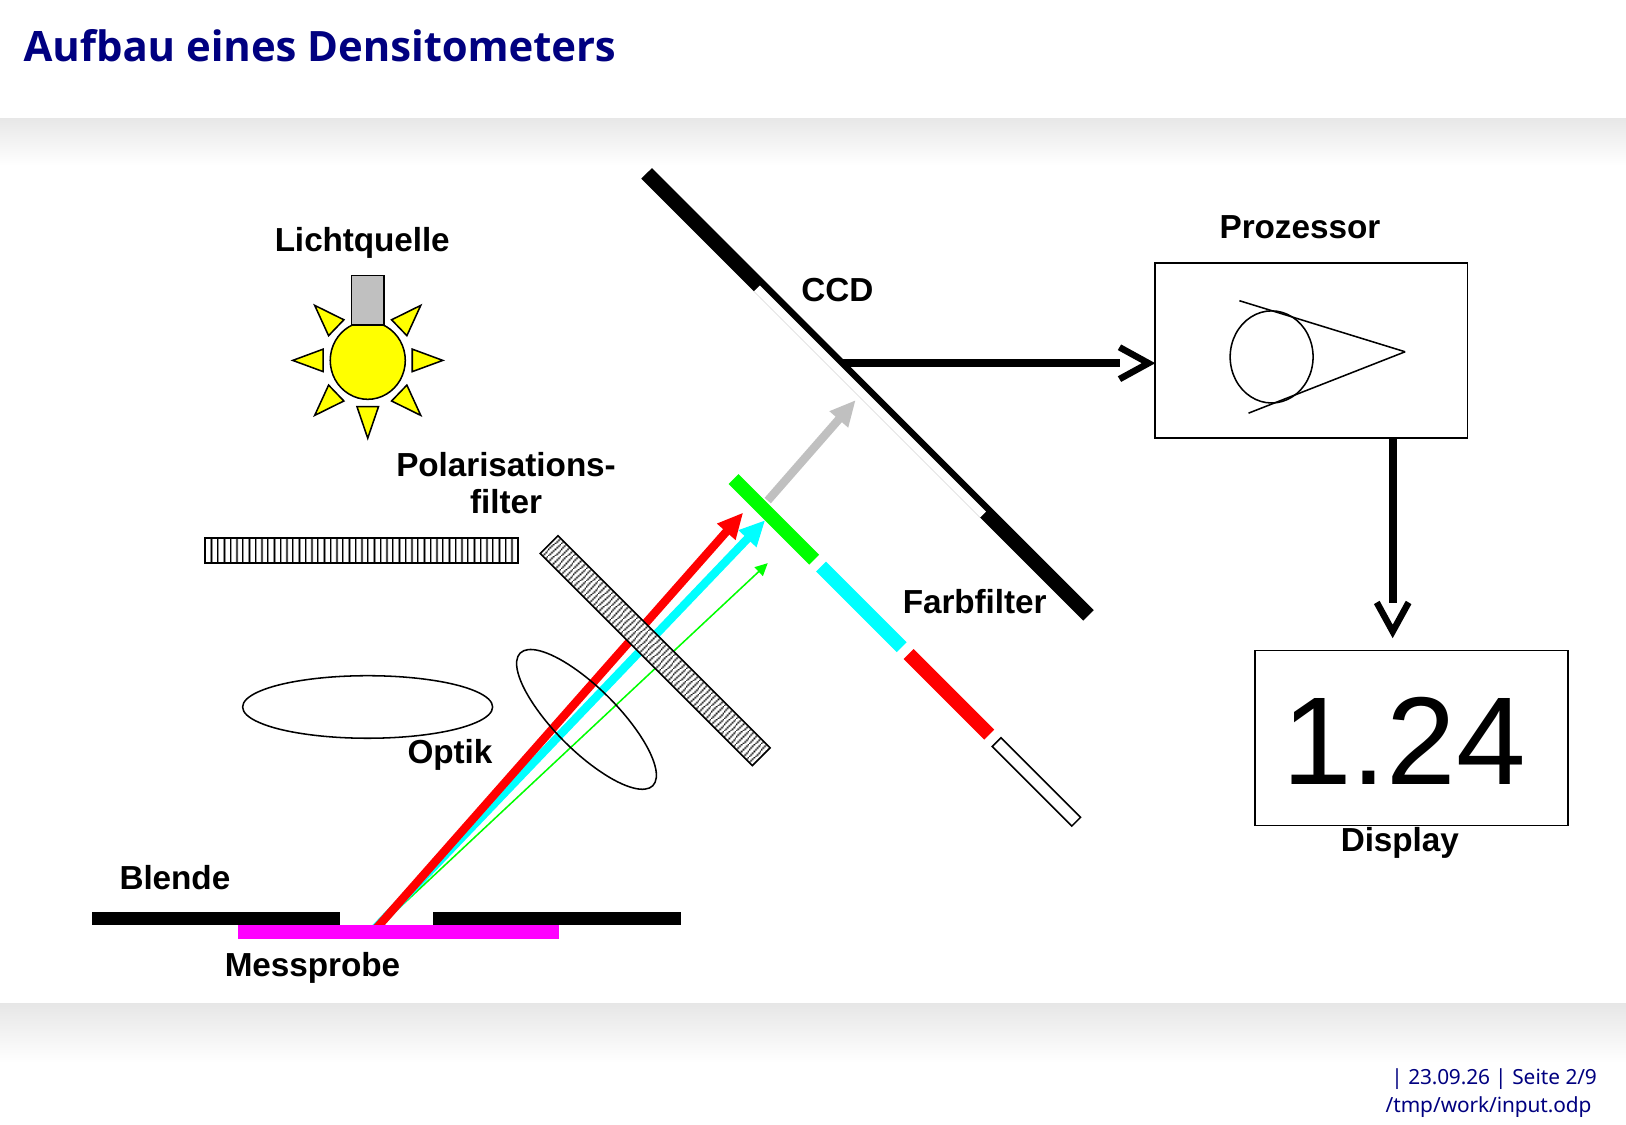

# Aufbau eines Densitometers
1.24
Prozessor
Lichtquelle
CCD
Polarisations-filter
Farbfilter
Optik
Display
Blende
Messprobe